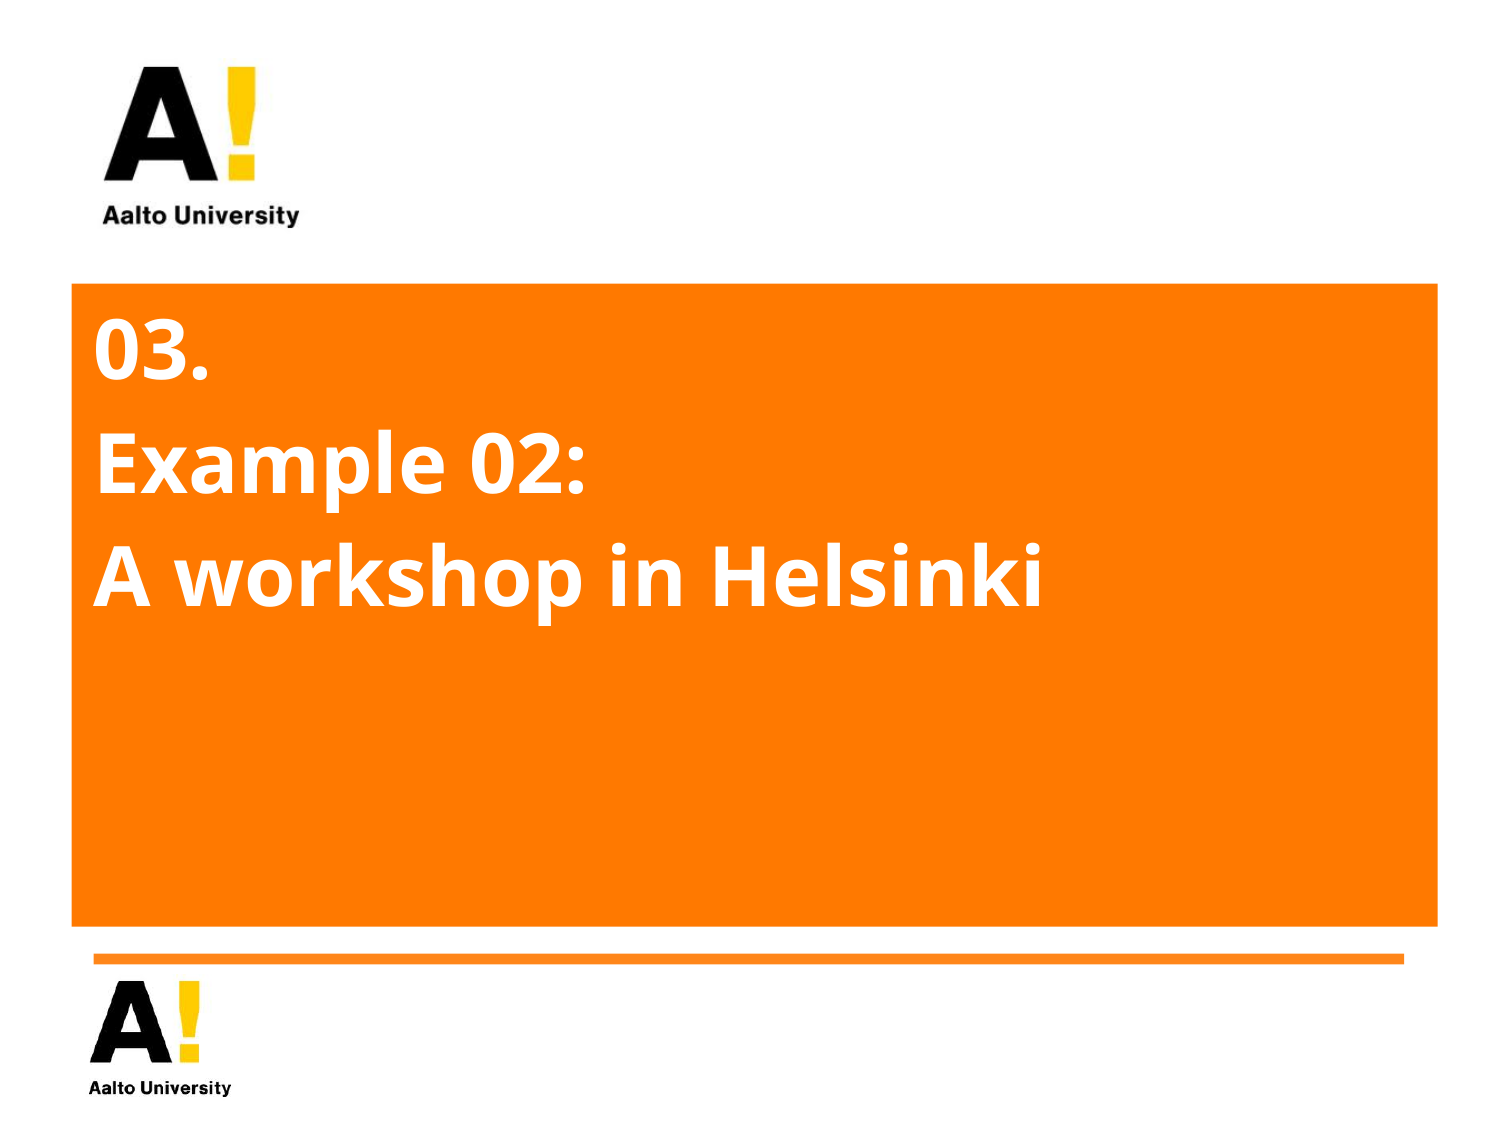

#
03.
Example 02:
A workshop in Helsinki